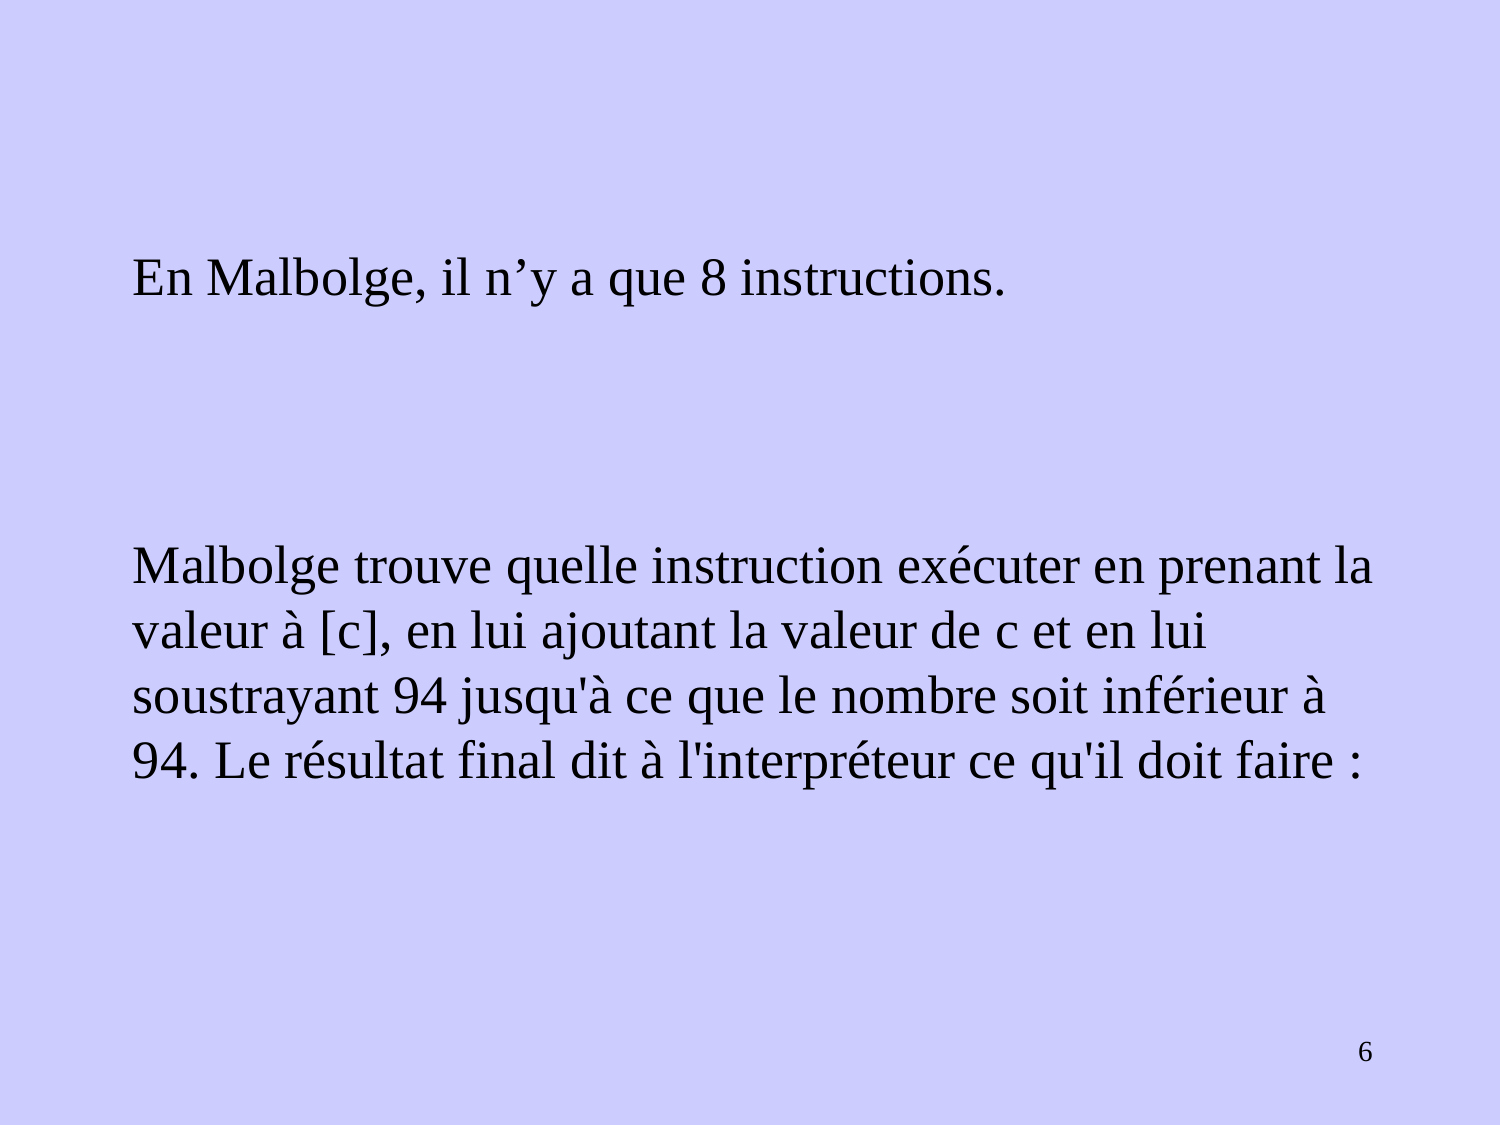

En Malbolge, il n’y a que 8 instructions.
Malbolge trouve quelle instruction exécuter en prenant la valeur à [c], en lui ajoutant la valeur de c et en lui soustrayant 94 jusqu'à ce que le nombre soit inférieur à 94. Le résultat final dit à l'interpréteur ce qu'il doit faire :
6